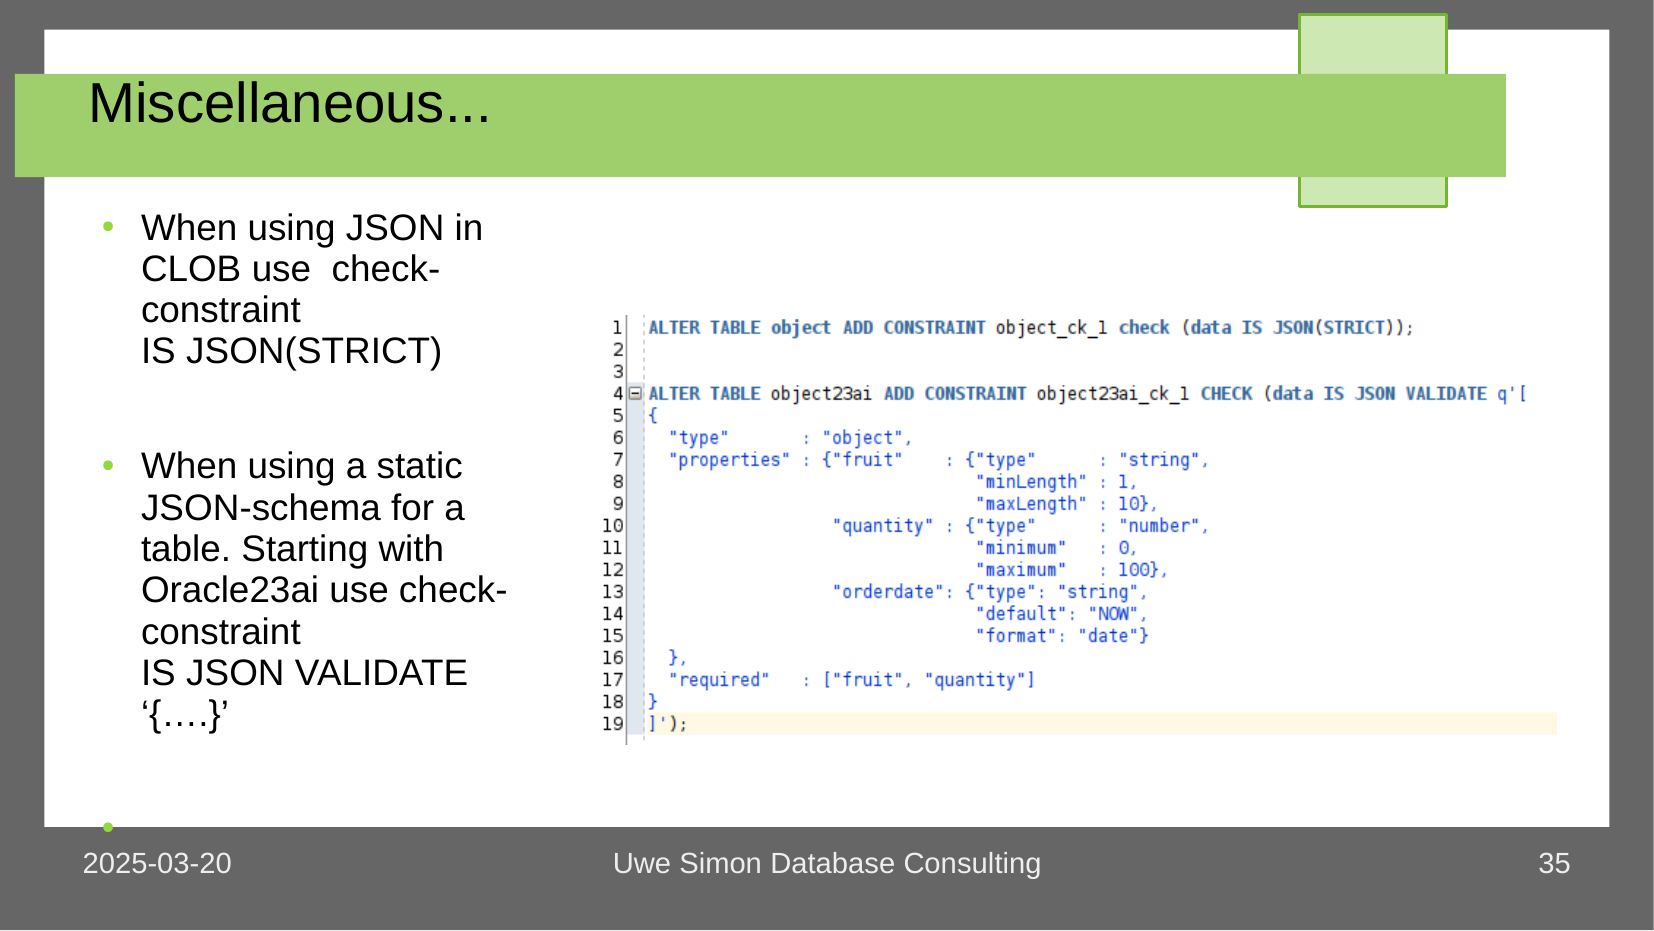

# Miscellaneous...
When using JSON in CLOB use check-constraint
IS JSON(STRICT)
When using a static JSON-schema for a table. Starting with Oracle23ai use check-constraint
IS JSON VALIDATE ‘{….}’
2024-04-24
Uwe Simon Database Consulting
35